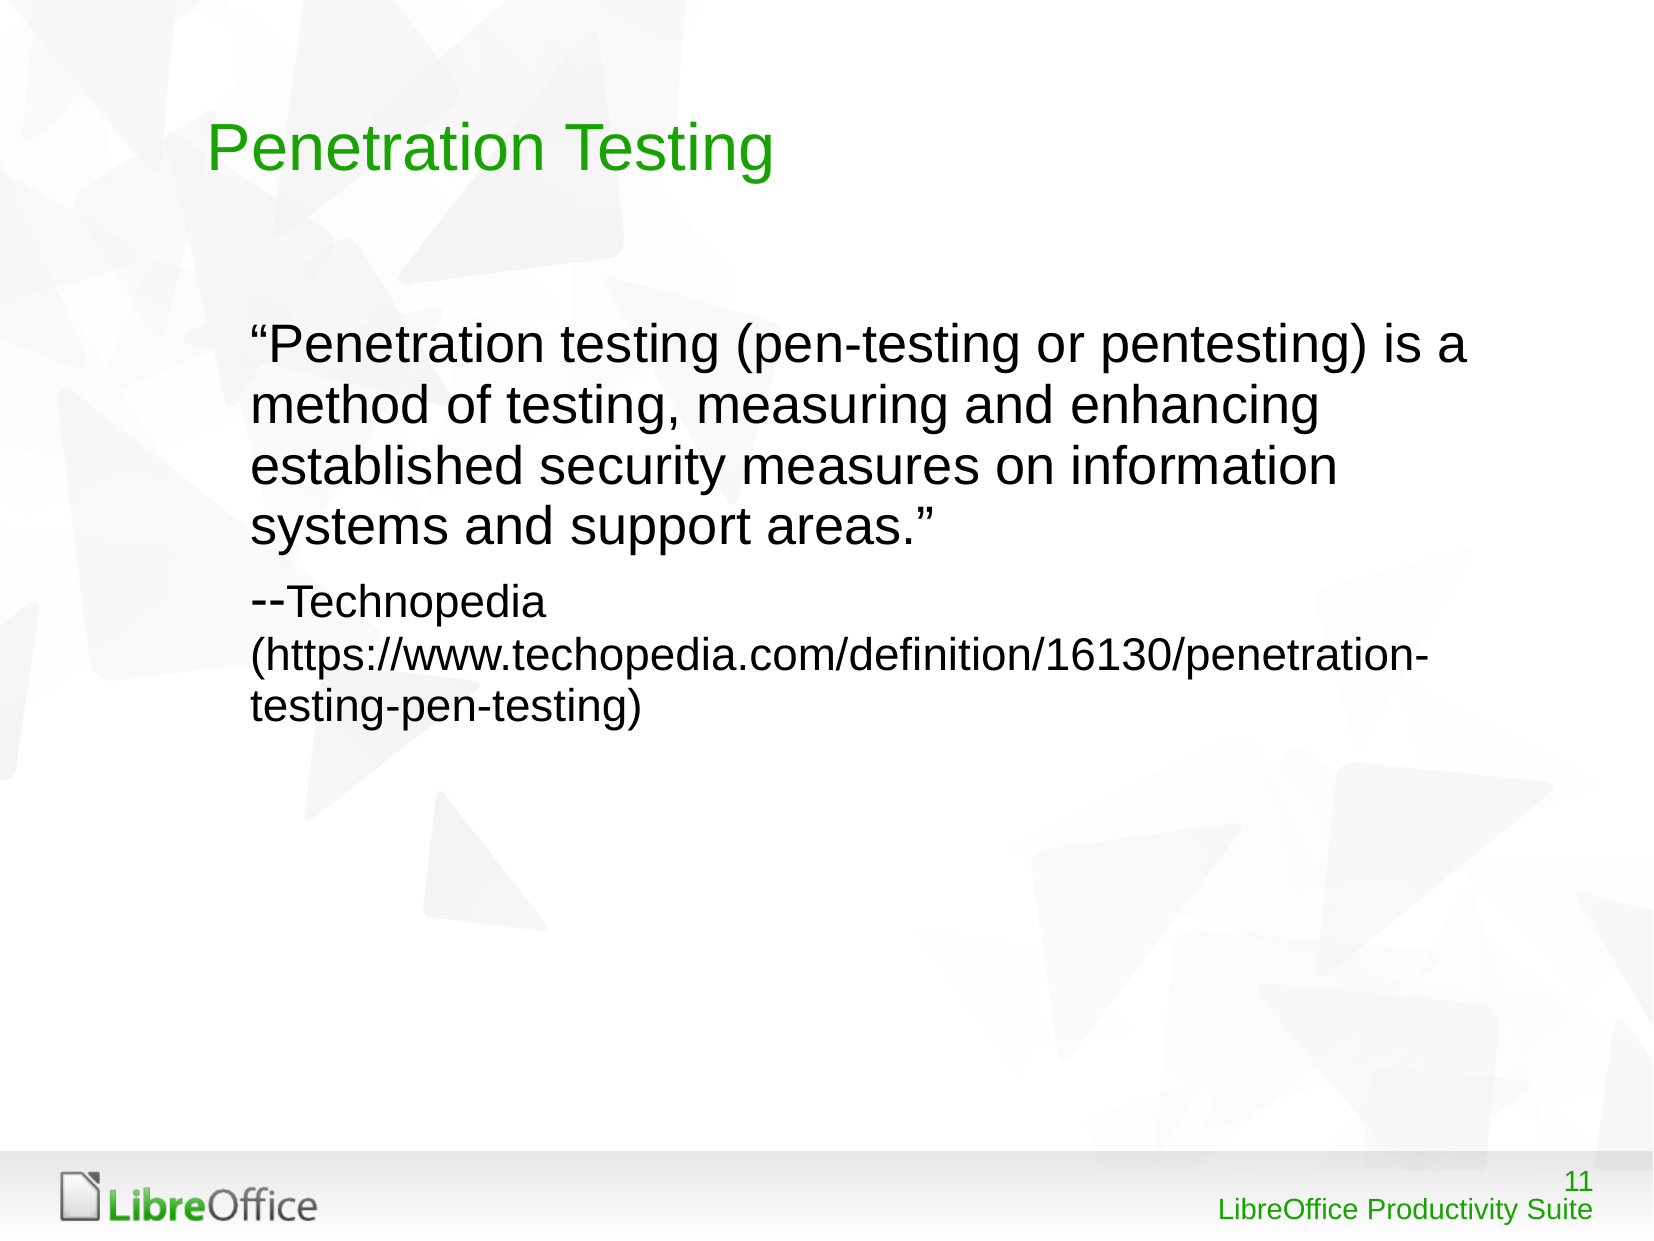

# Penetration Testing
“Penetration testing (pen-testing or pentesting) is a method of testing, measuring and enhancing established security measures on information systems and support areas.”
--Technopedia (https://www.techopedia.com/definition/16130/penetration-testing-pen-testing)
11
LibreOffice Productivity Suite